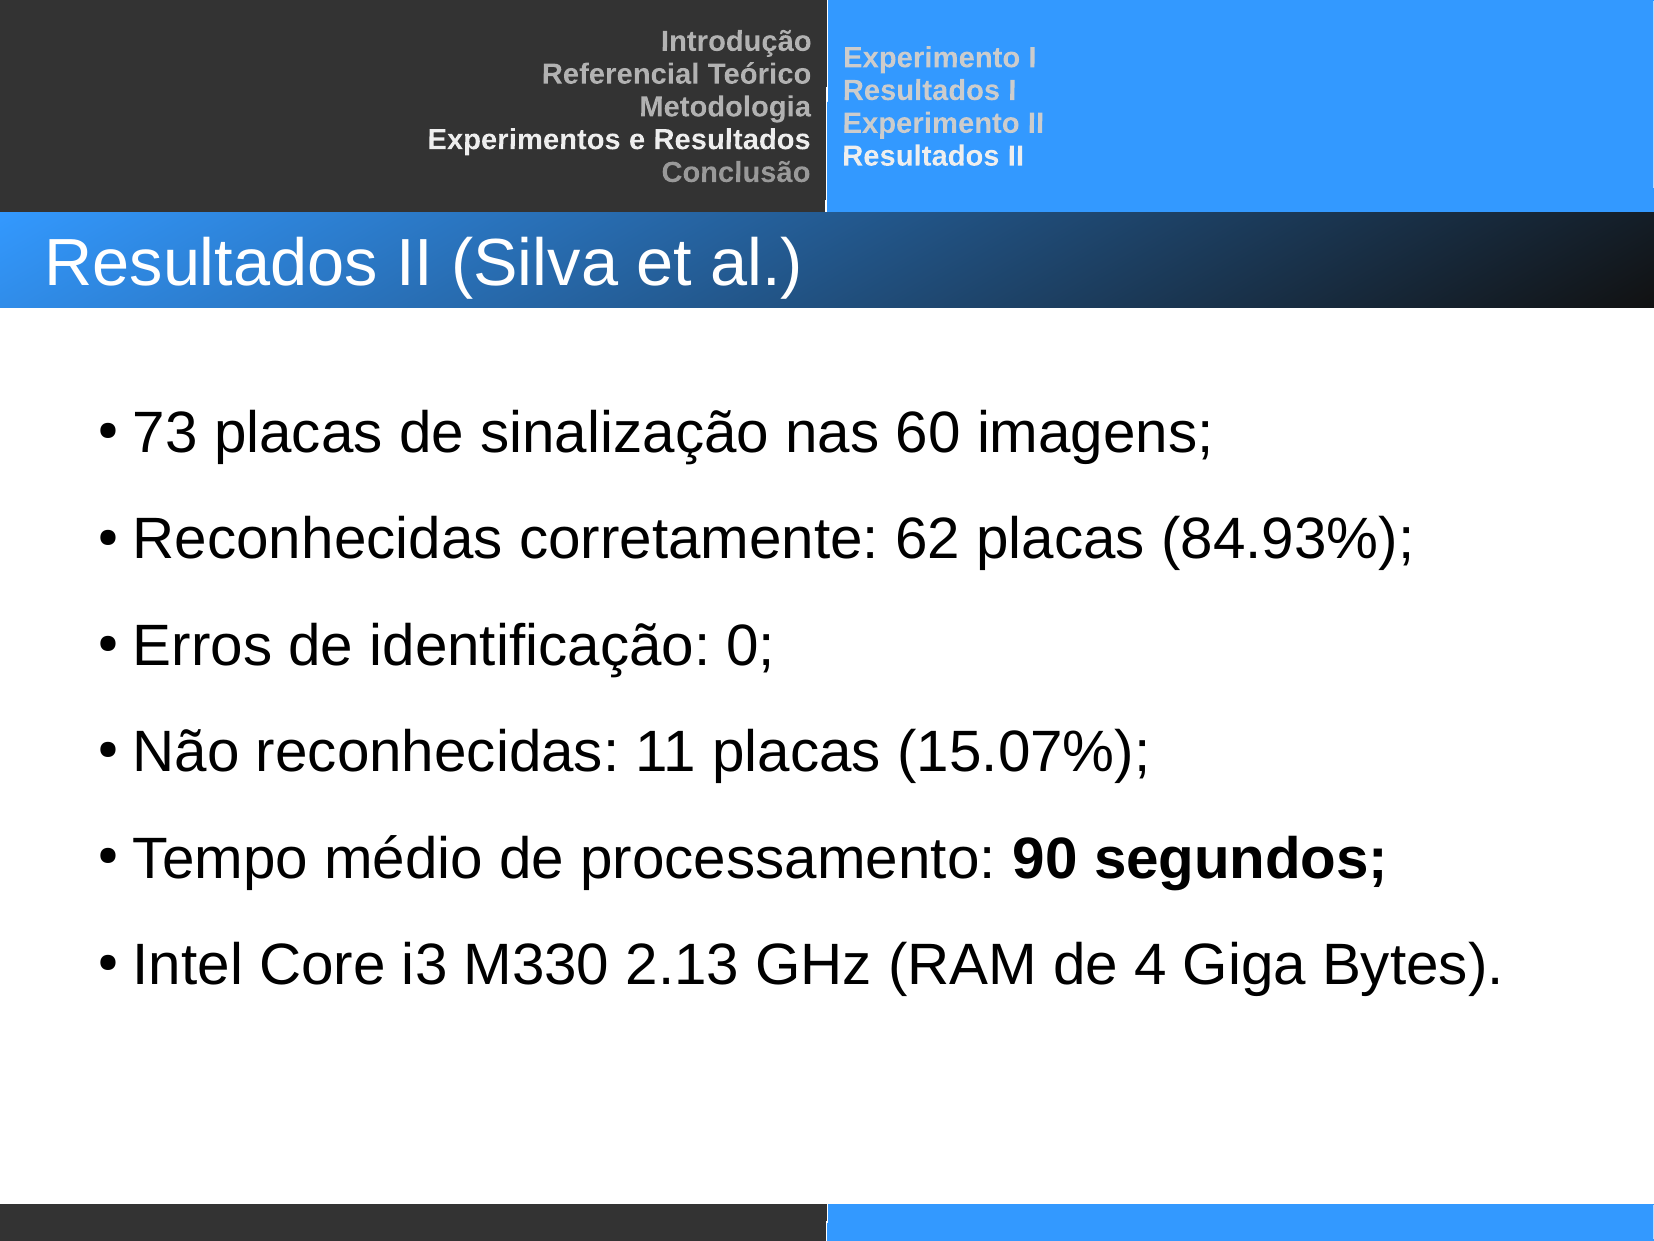

Introdução
Referencial Teórico
Metodologia
Experimentos e Resultados
Conclusão
Experimento I
Resultados I
Experimento II
Resultados II
Resultados II (Silva et al.)
73 placas de sinalização nas 60 imagens;
Reconhecidas corretamente: 62 placas (84.93%);
Erros de identificação: 0;
Não reconhecidas: 11 placas (15.07%);
Tempo médio de processamento: 90 segundos;
Intel Core i3 M330 2.13 GHz (RAM de 4 Giga Bytes).